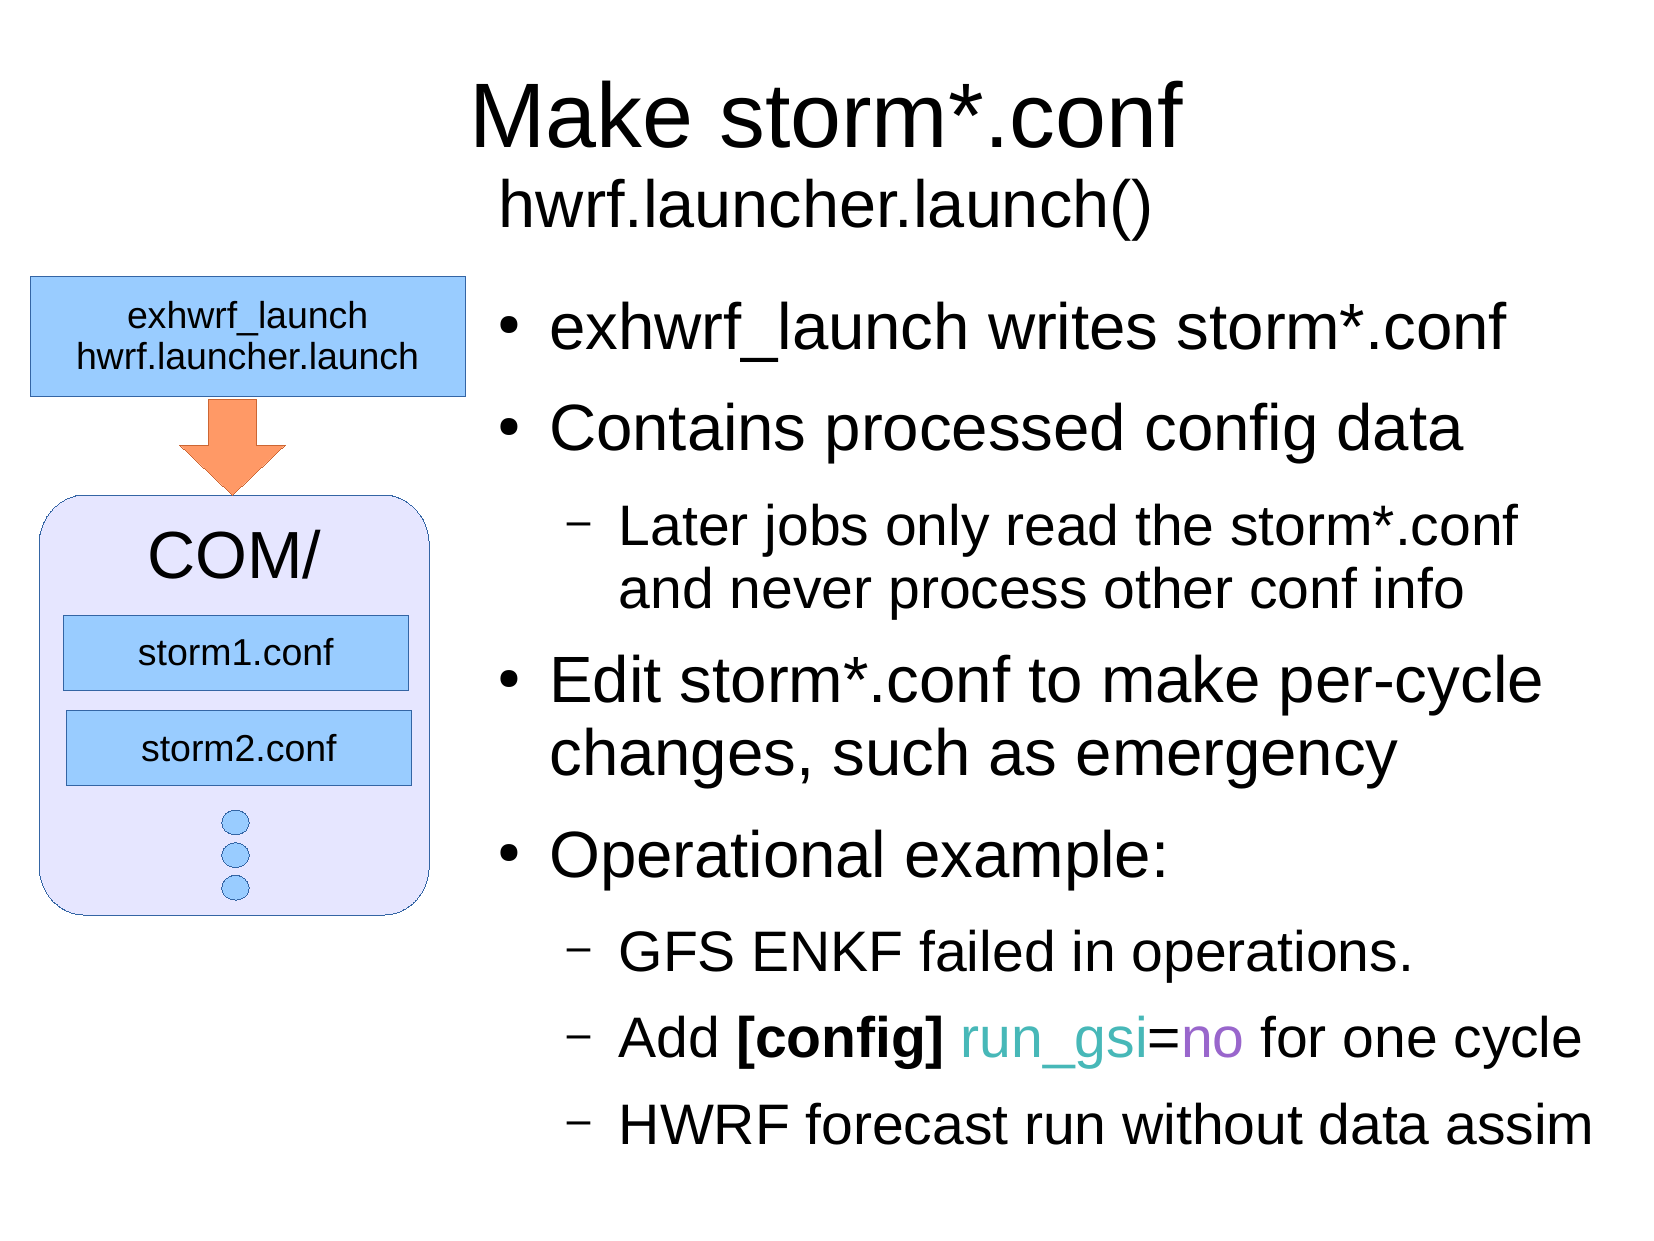

# Make storm*.conf hwrf.launcher.launch()
exhwrf_launch
hwrf.launcher.launch
exhwrf_launch writes storm*.conf
Contains processed config data
Later jobs only read the storm*.conf and never process other conf info
Edit storm*.conf to make per-cycle changes, such as emergency
Operational example:
GFS ENKF failed in operations.
Add [config] run_gsi=no for one cycle
HWRF forecast run without data assim
COM/
storm1.conf
storm2.conf